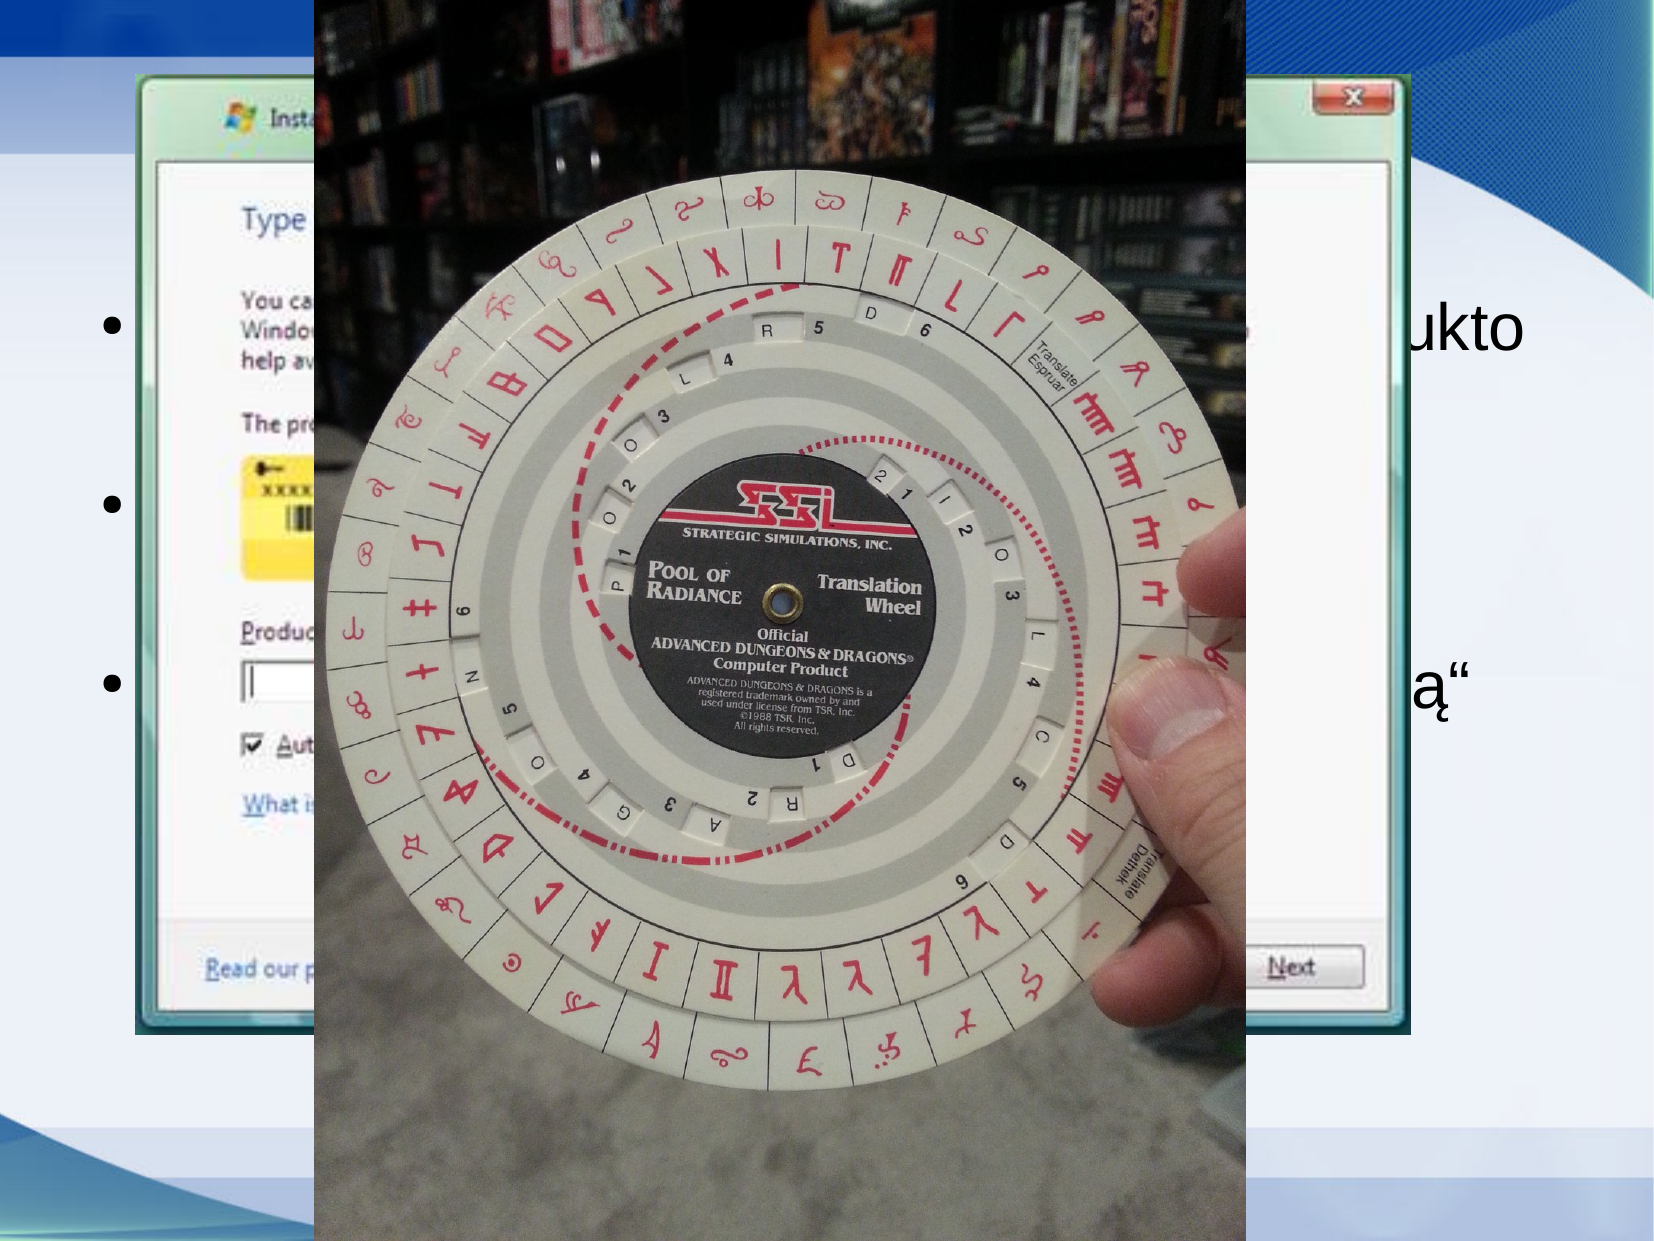

# Raktinė autentifikacija
Raktas – simbolių eilutė randama ant produkto pakuotės vidaus arba pačio disko
Programos įdiegimas įmanomas tik įvedus teisingą „raktą“
Seniau buvo ir „kūrybingų“ būdų gauti „raktą“